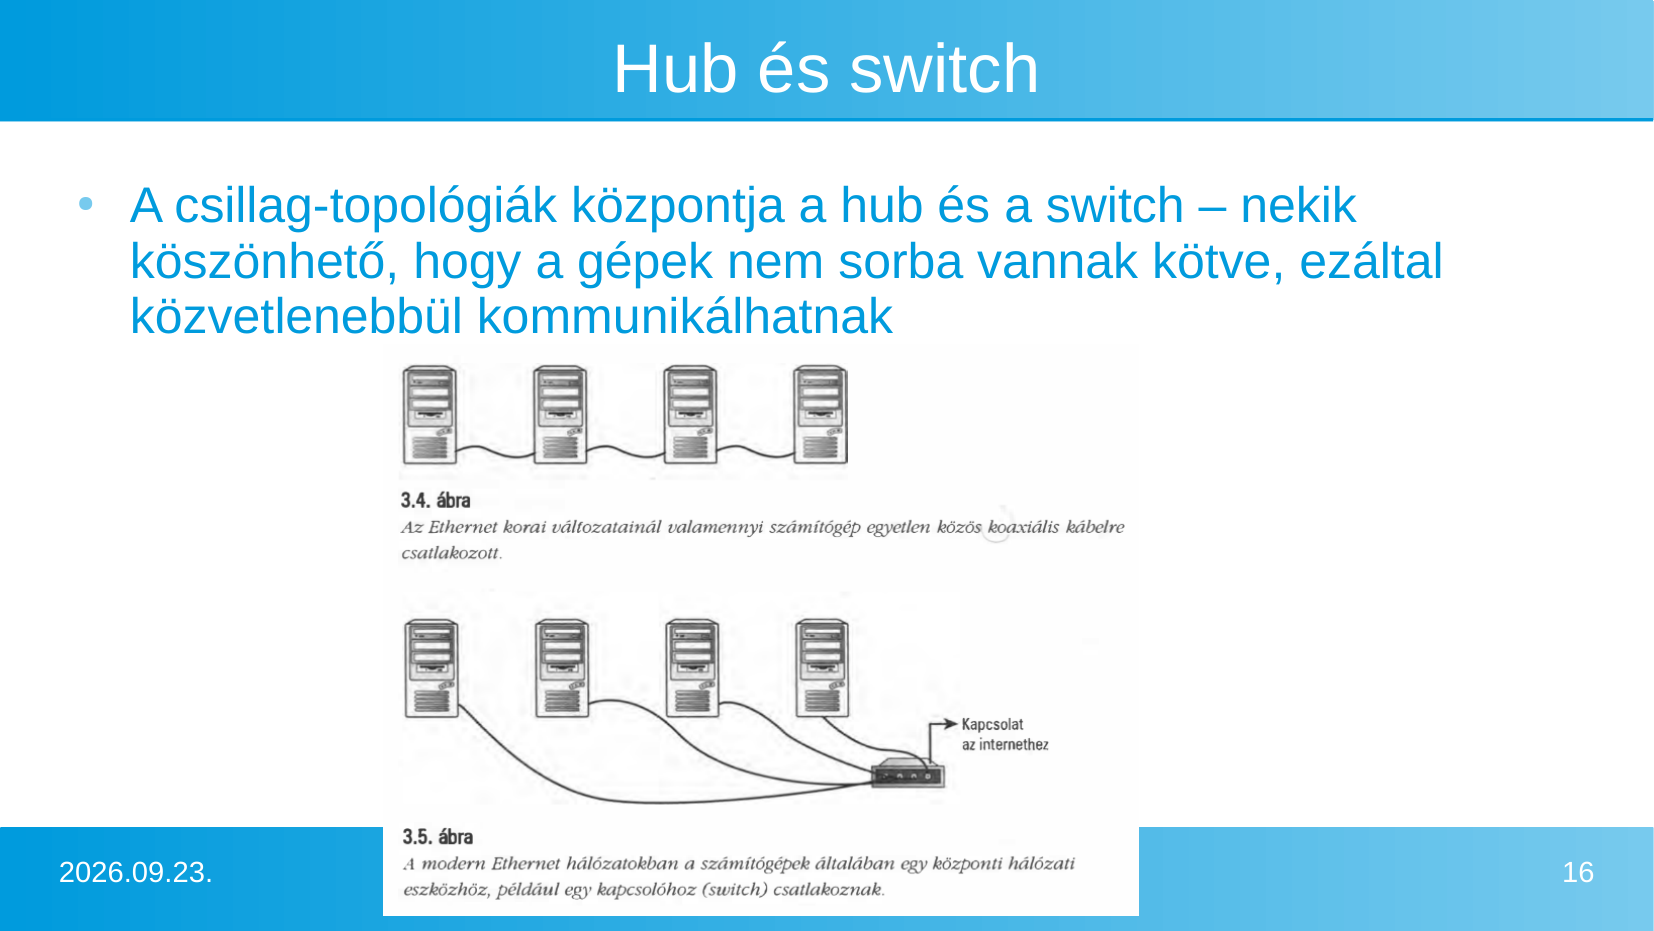

# Hub és switch
A csillag-topológiák központja a hub és a switch – nekik köszönhető, hogy a gépek nem sorba vannak kötve, ezáltal közvetlenebbül kommunikálhatnak
16